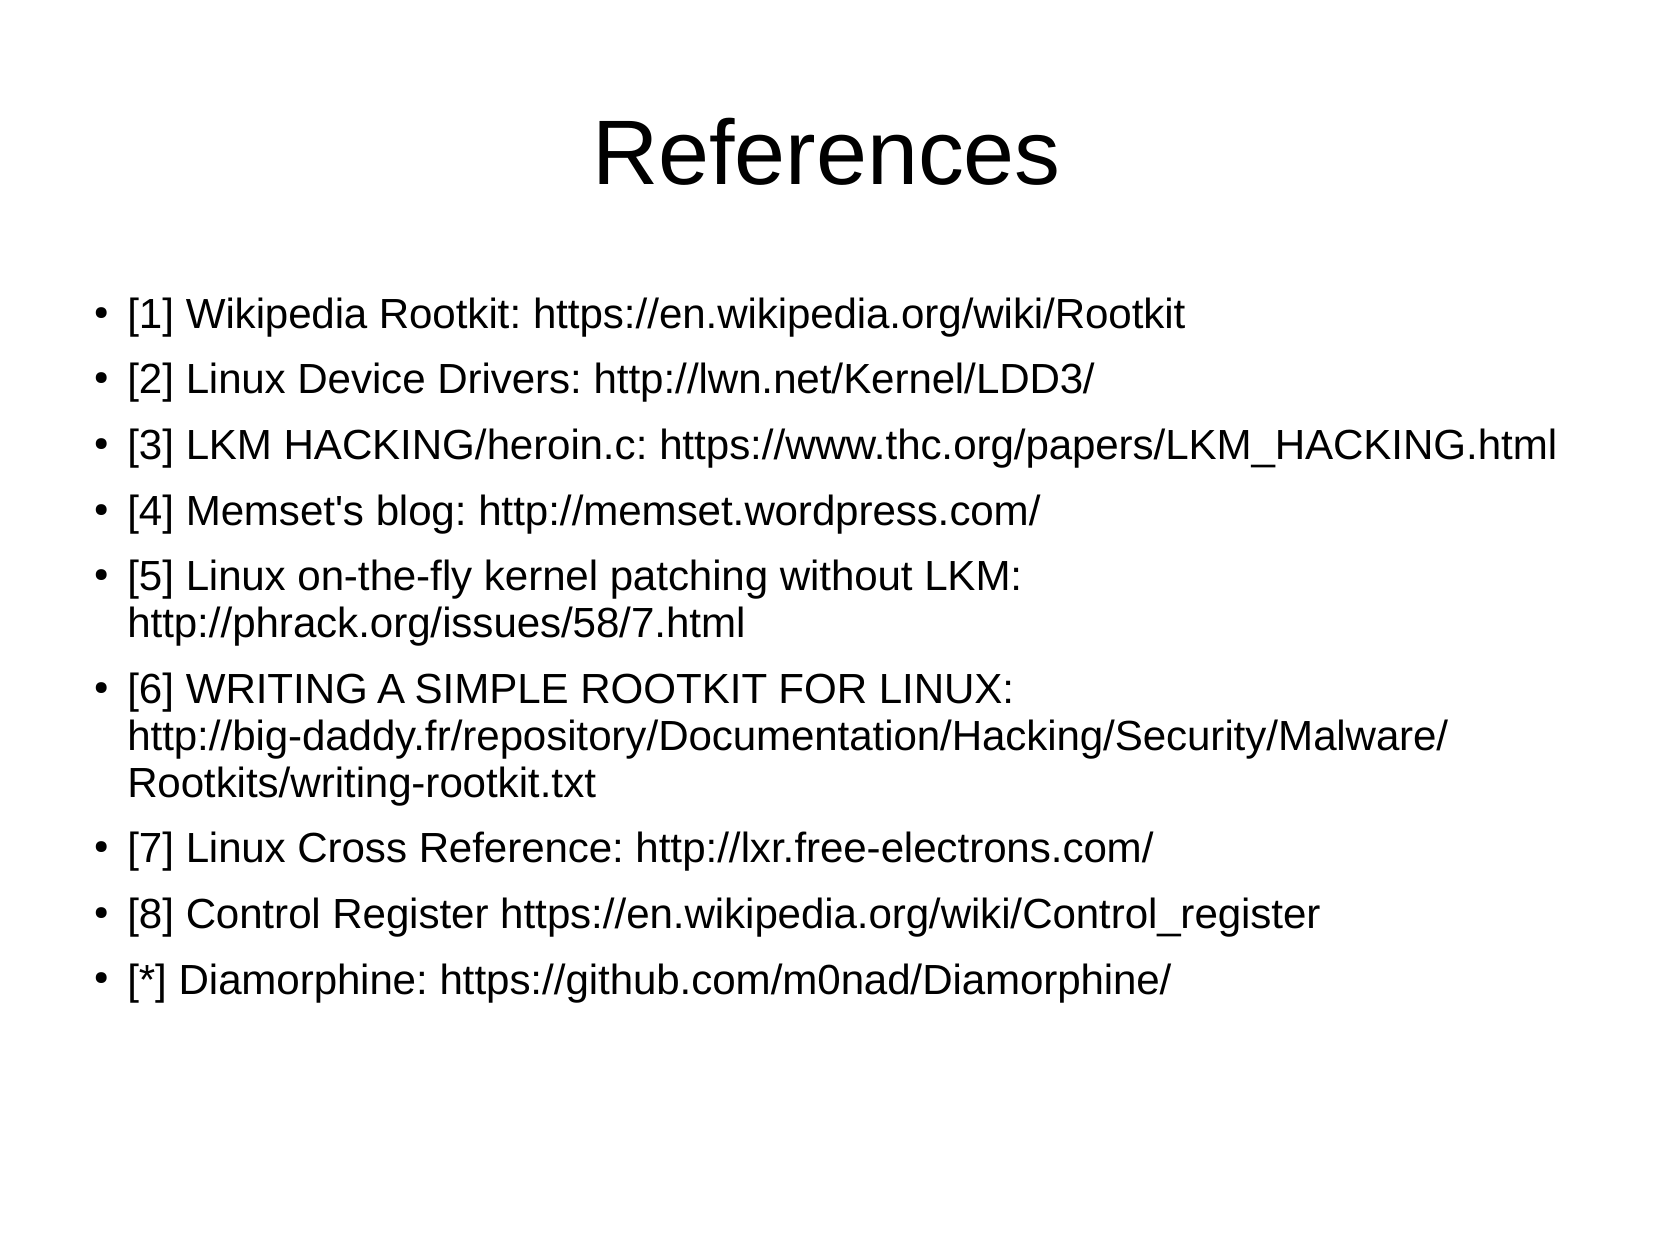

# References
[1] Wikipedia Rootkit: https://en.wikipedia.org/wiki/Rootkit
[2] Linux Device Drivers: http://lwn.net/Kernel/LDD3/
[3] LKM HACKING/heroin.c: https://www.thc.org/papers/LKM_HACKING.html
[4] Memset's blog: http://memset.wordpress.com/
[5] Linux on-the-fly kernel patching without LKM: http://phrack.org/issues/58/7.html
[6] WRITING A SIMPLE ROOTKIT FOR LINUX: http://big-daddy.fr/repository/Documentation/Hacking/Security/Malware/Rootkits/writing-rootkit.txt
[7] Linux Cross Reference: http://lxr.free-electrons.com/
[8] Control Register https://en.wikipedia.org/wiki/Control_register
[*] Diamorphine: https://github.com/m0nad/Diamorphine/